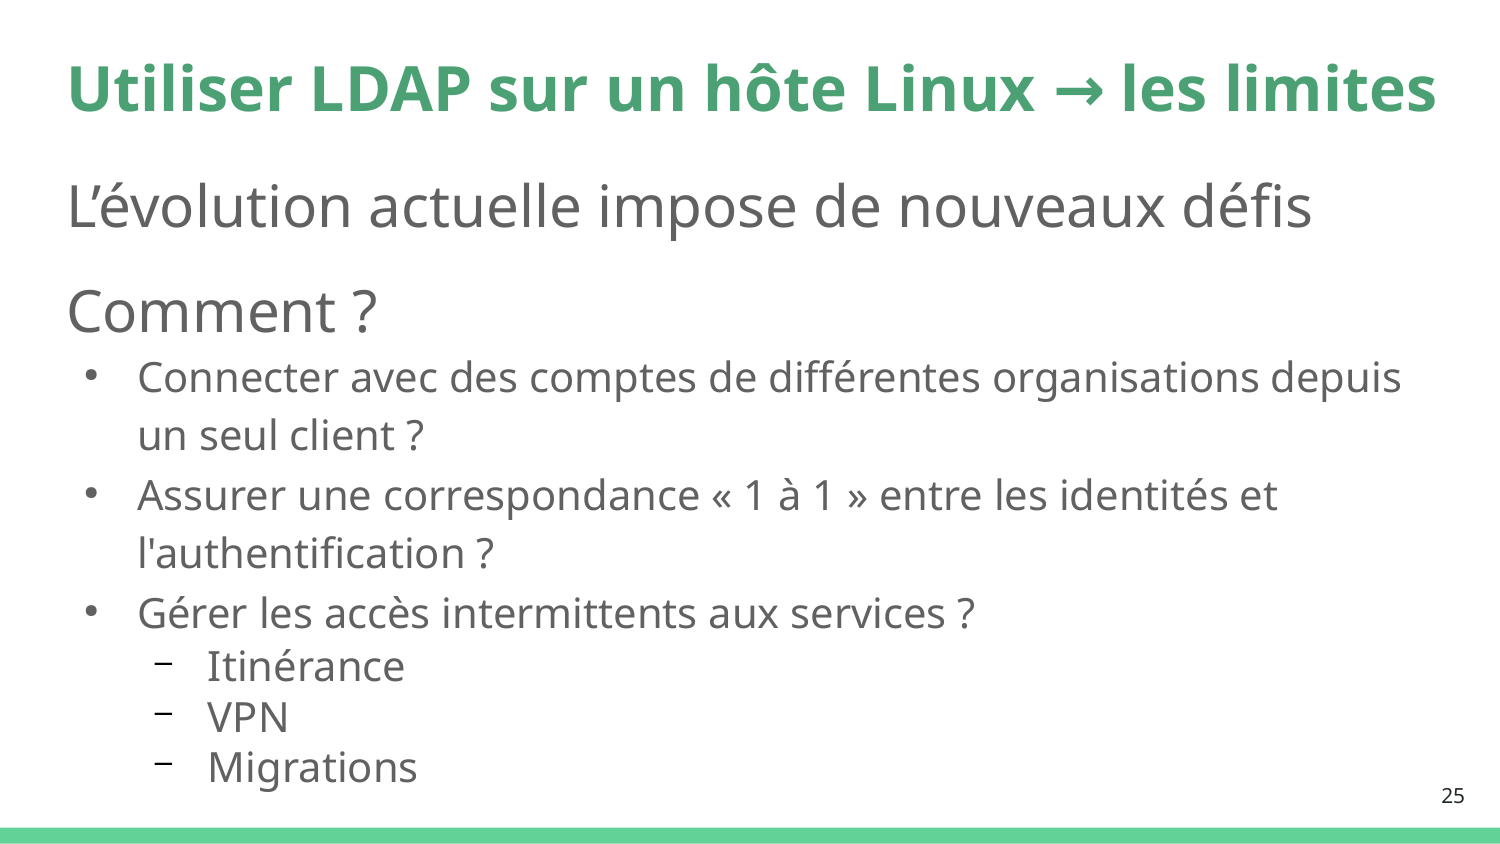

# Utiliser LDAP sur un hôte Linux → les limites
L’évolution actuelle impose de nouveaux défis
Comment ?
Connecter avec des comptes de différentes organisations depuis un seul client ?
Assurer une correspondance « 1 à 1 » entre les identités et l'authentification ?
Gérer les accès intermittents aux services ?
Itinérance
VPN
Migrations